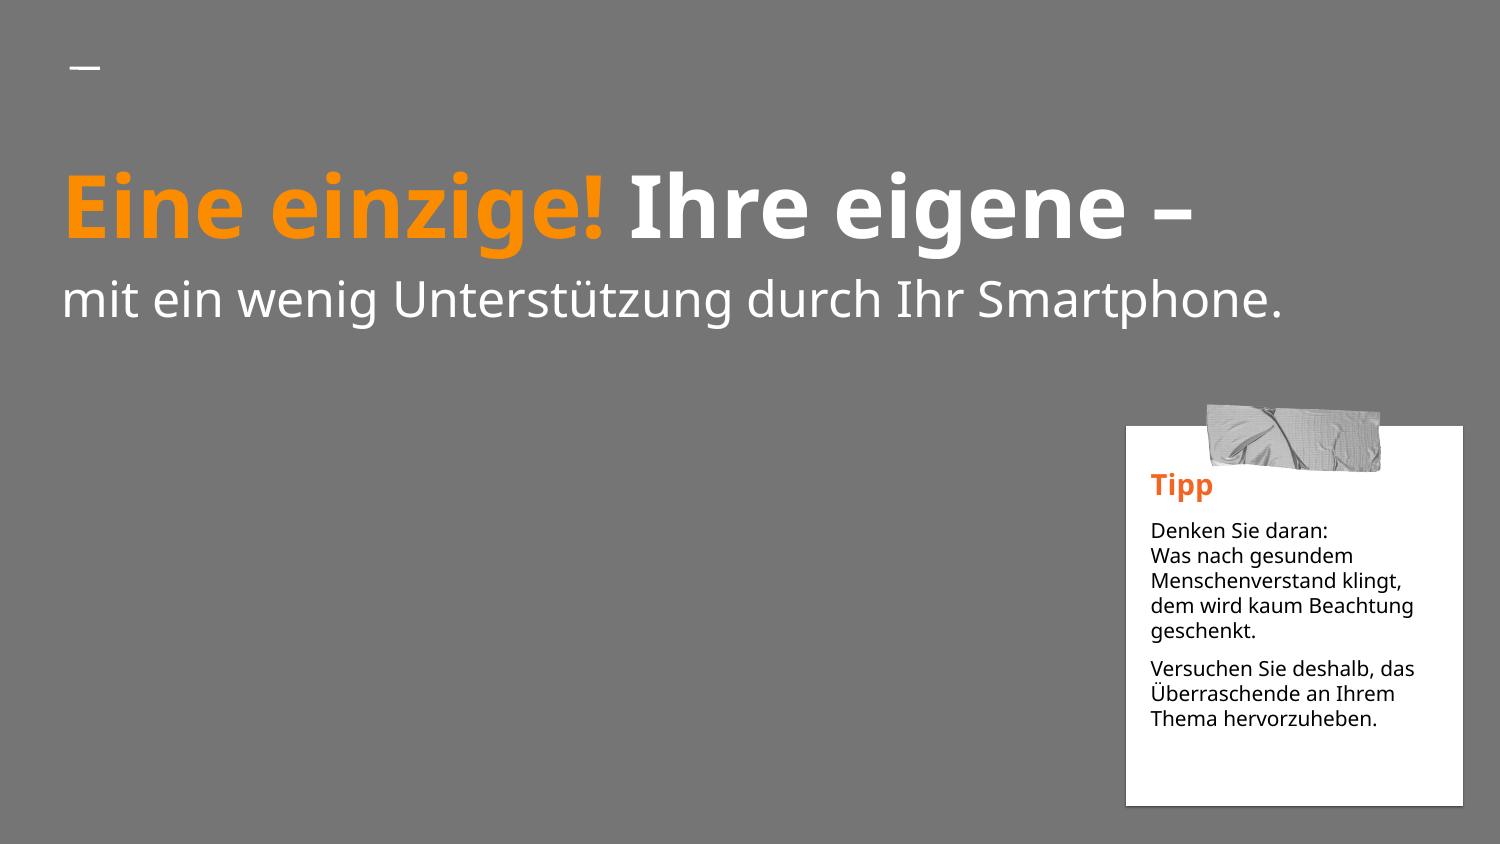

# Eine einzige! Ihre eigene – mit ein wenig Unterstützung durch Ihr Smartphone.
Tipp
Denken Sie daran:
Was nach gesundem Menschenverstand klingt, dem wird kaum Beachtung geschenkt.
Versuchen Sie deshalb, das Überraschende an Ihrem Thema hervorzuheben.